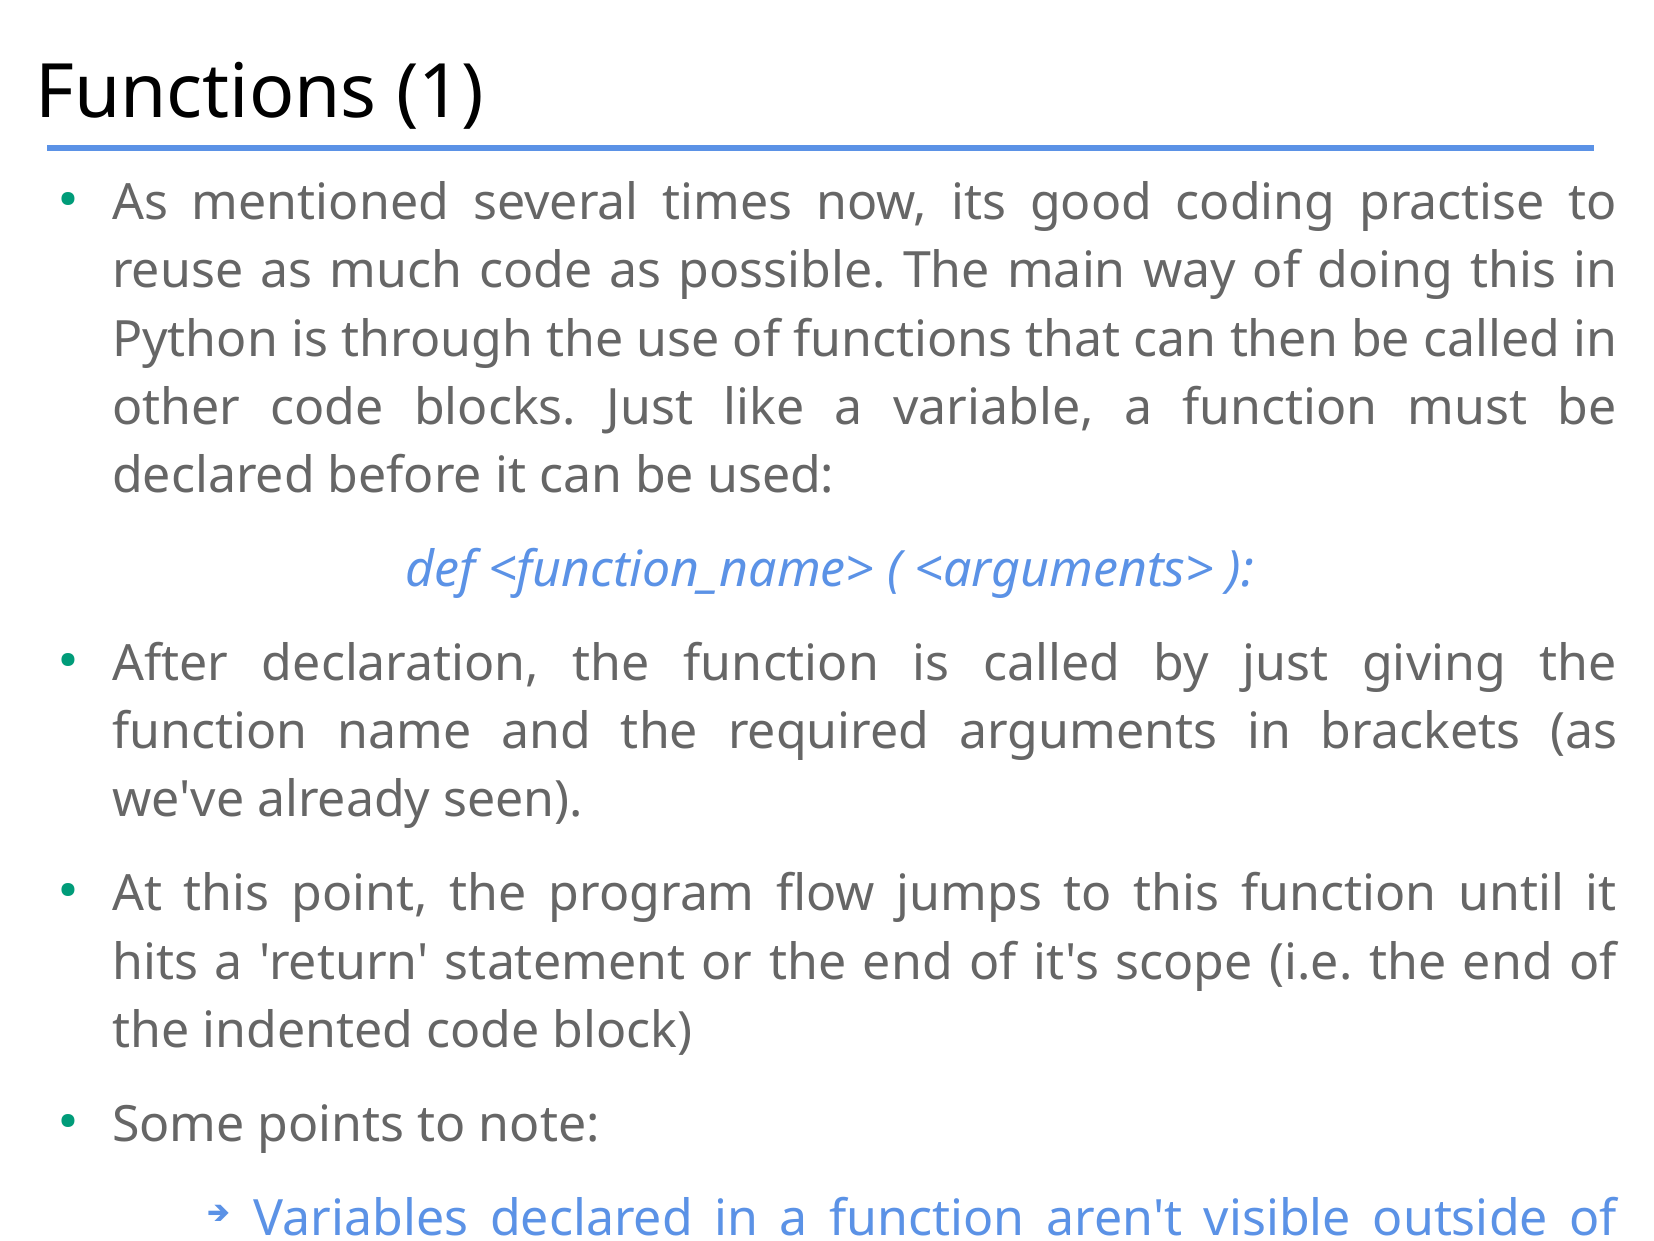

Functions (1)
# As mentioned several times now, its good coding practise to reuse as much code as possible. The main way of doing this in Python is through the use of functions that can then be called in other code blocks. Just like a variable, a function must be declared before it can be used:
def <function_name> ( <arguments> ):
After declaration, the function is called by just giving the function name and the required arguments in brackets (as we've already seen).
At this point, the program flow jumps to this function until it hits a 'return' statement or the end of it's scope (i.e. the end of the indented code block)
Some points to note:
Variables declared in a function aren't visible outside of the function
You can specify default values for arguments in a function
When calling a function, you can specify arguments by name
Unless they are immutable types (Numbers, bools, strings) the object itself is passed to function (see next slide)